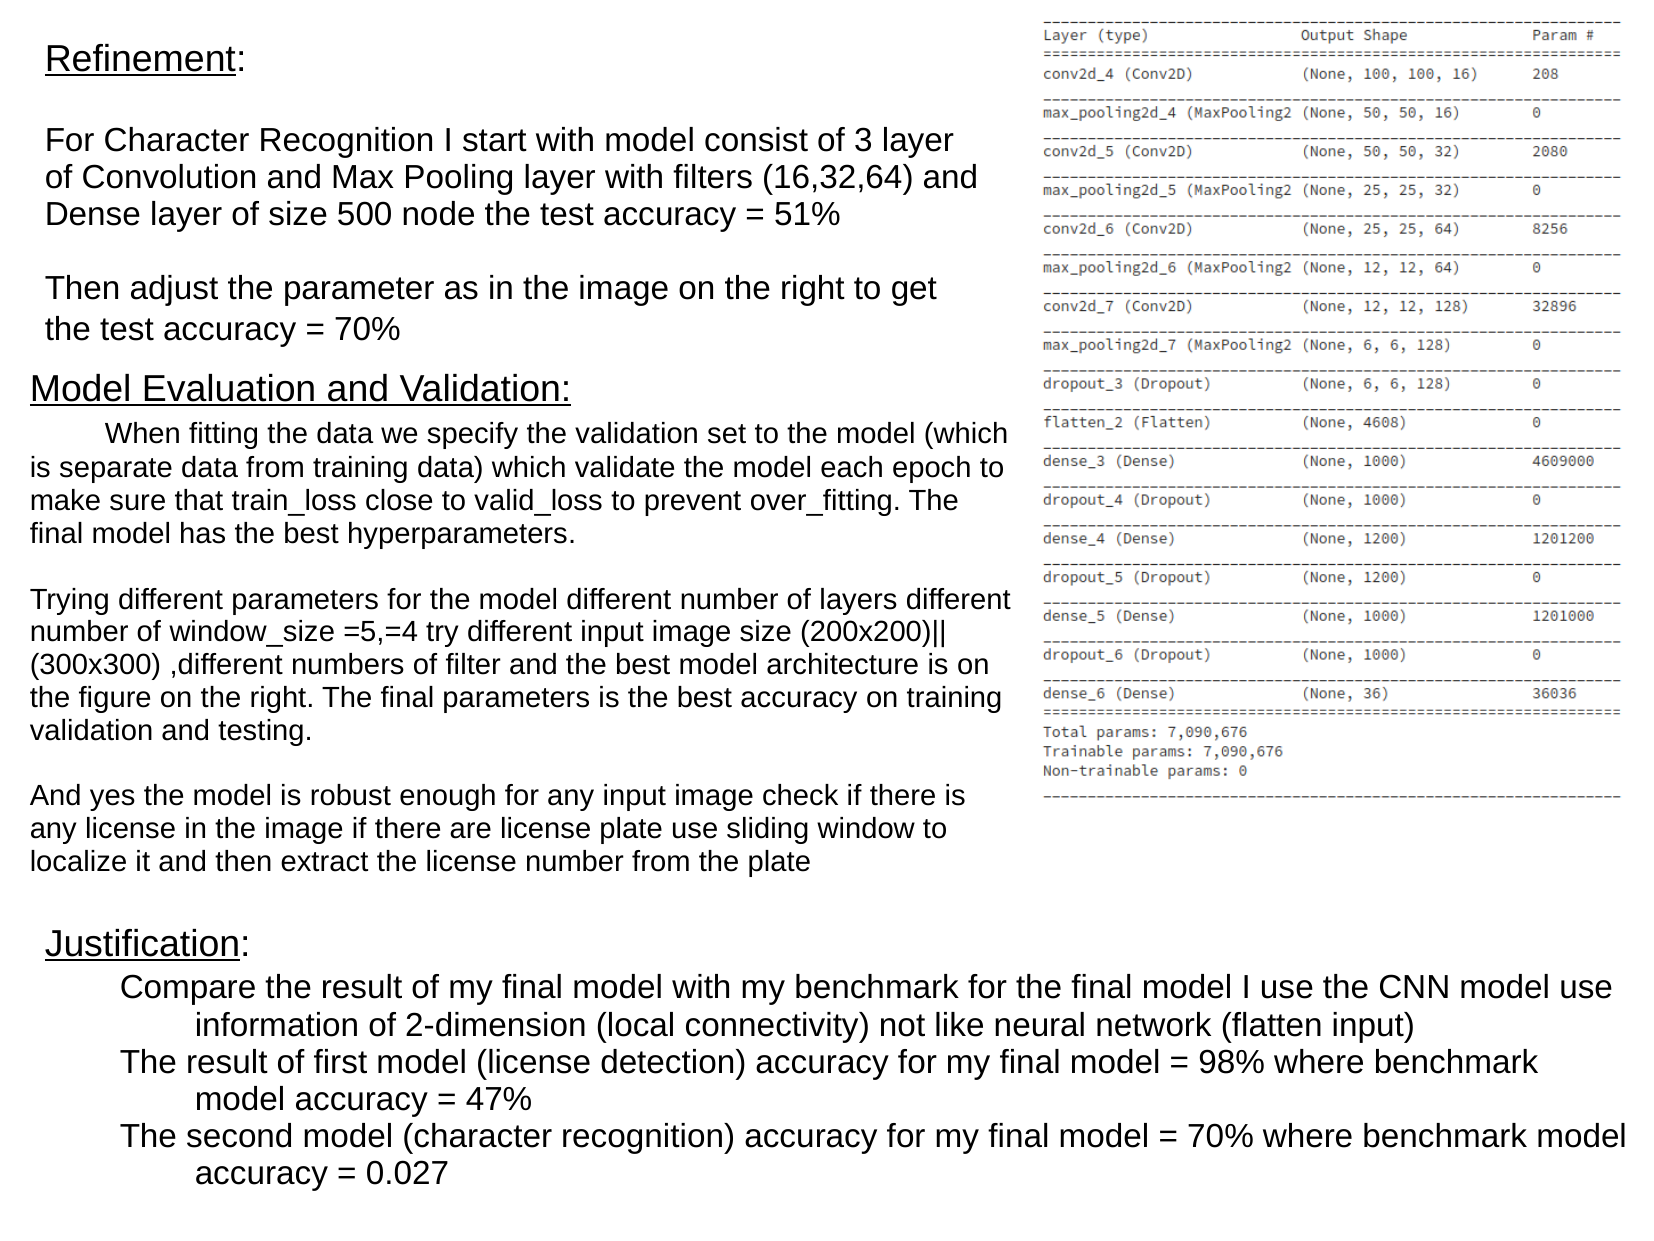

Refinement:
For Character Recognition I start with model consist of 3 layer of Convolution and Max Pooling layer with filters (16,32,64) and Dense layer of size 500 node the test accuracy = 51%
Then adjust the parameter as in the image on the right to get the test accuracy = 70%
Model Evaluation and Validation:
	When fitting the data we specify the validation set to the model (which is separate data from training data) which validate the model each epoch to make sure that train_loss close to valid_loss to prevent over_fitting. The final model has the best hyperparameters.
Trying different parameters for the model different number of layers different number of window_size =5,=4 try different input image size (200x200)|| (300x300) ,different numbers of filter and the best model architecture is on the figure on the right. The final parameters is the best accuracy on training validation and testing.
And yes the model is robust enough for any input image check if there is any license in the image if there are license plate use sliding window to localize it and then extract the license number from the plate
Justification:
	Compare the result of my final model with my benchmark for the final model I use the CNN model use 		information of 2-dimension (local connectivity) not like neural network (flatten input)
	The result of first model (license detection) accuracy for my final model = 98% where benchmark 			model accuracy = 47%
	The second model (character recognition) accuracy for my final model = 70% where benchmark model 		accuracy = 0.027